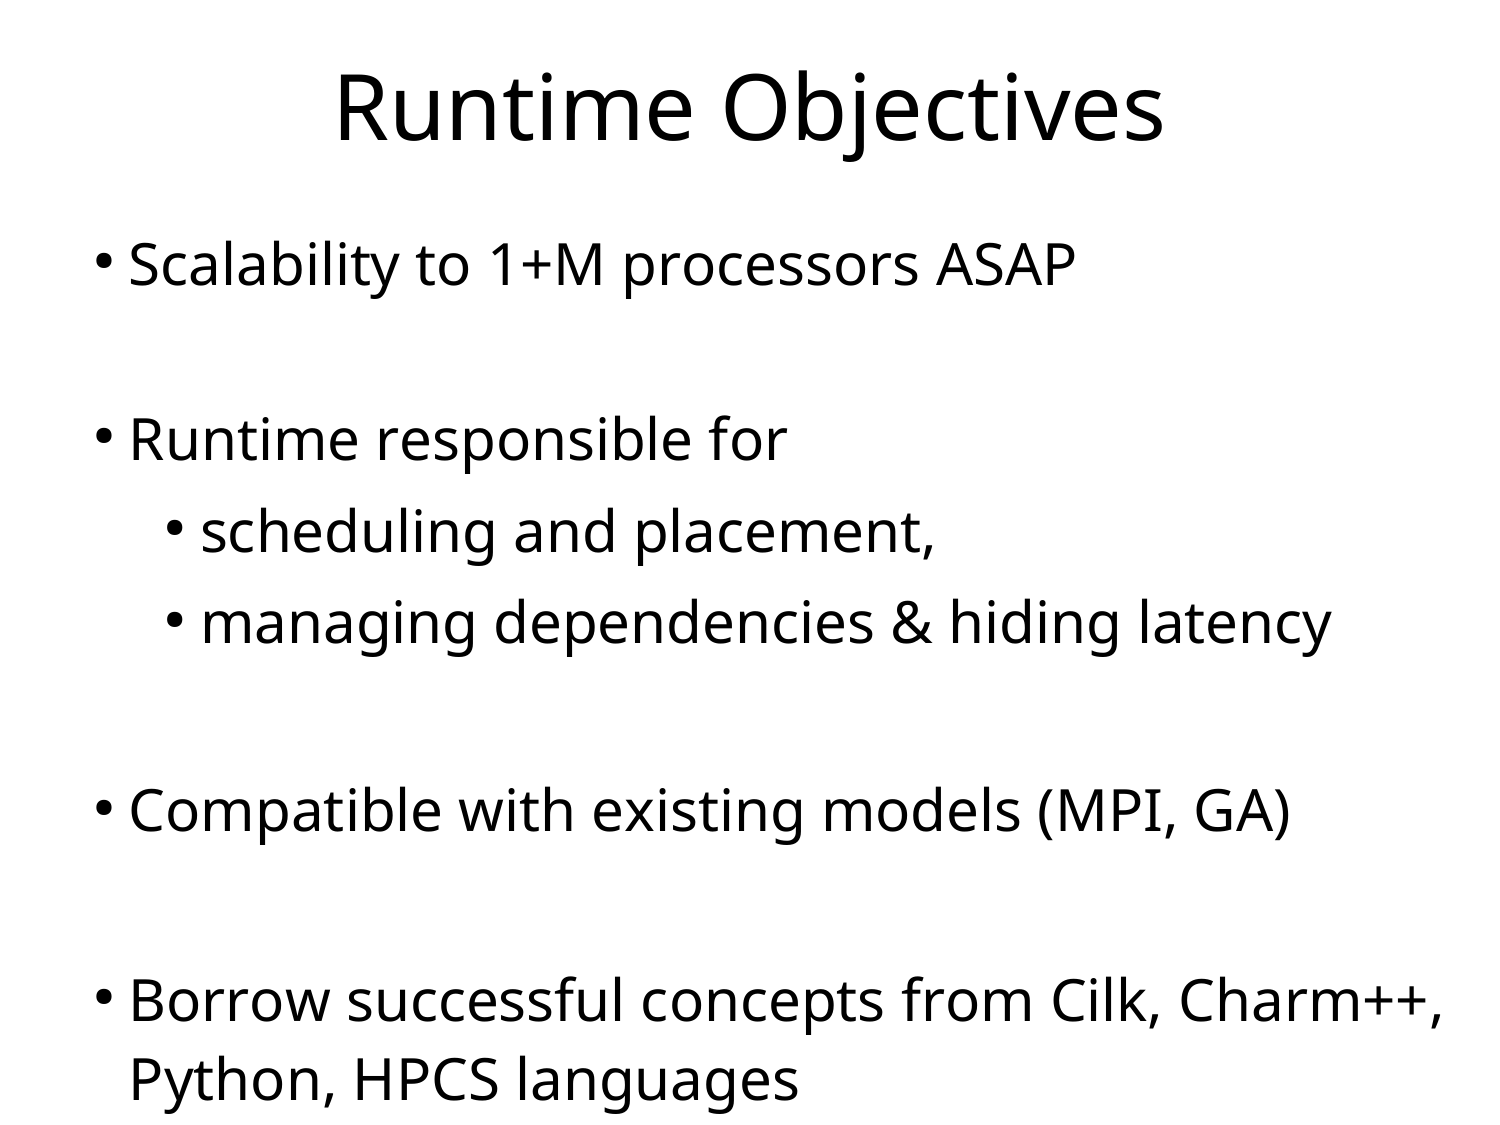

# Runtime Objectives
Scalability to 1+M processors ASAP
Runtime responsible for
scheduling and placement,
managing dependencies & hiding latency
Compatible with existing models (MPI, GA)
Borrow successful concepts from Cilk, Charm++, Python, HPCS languages